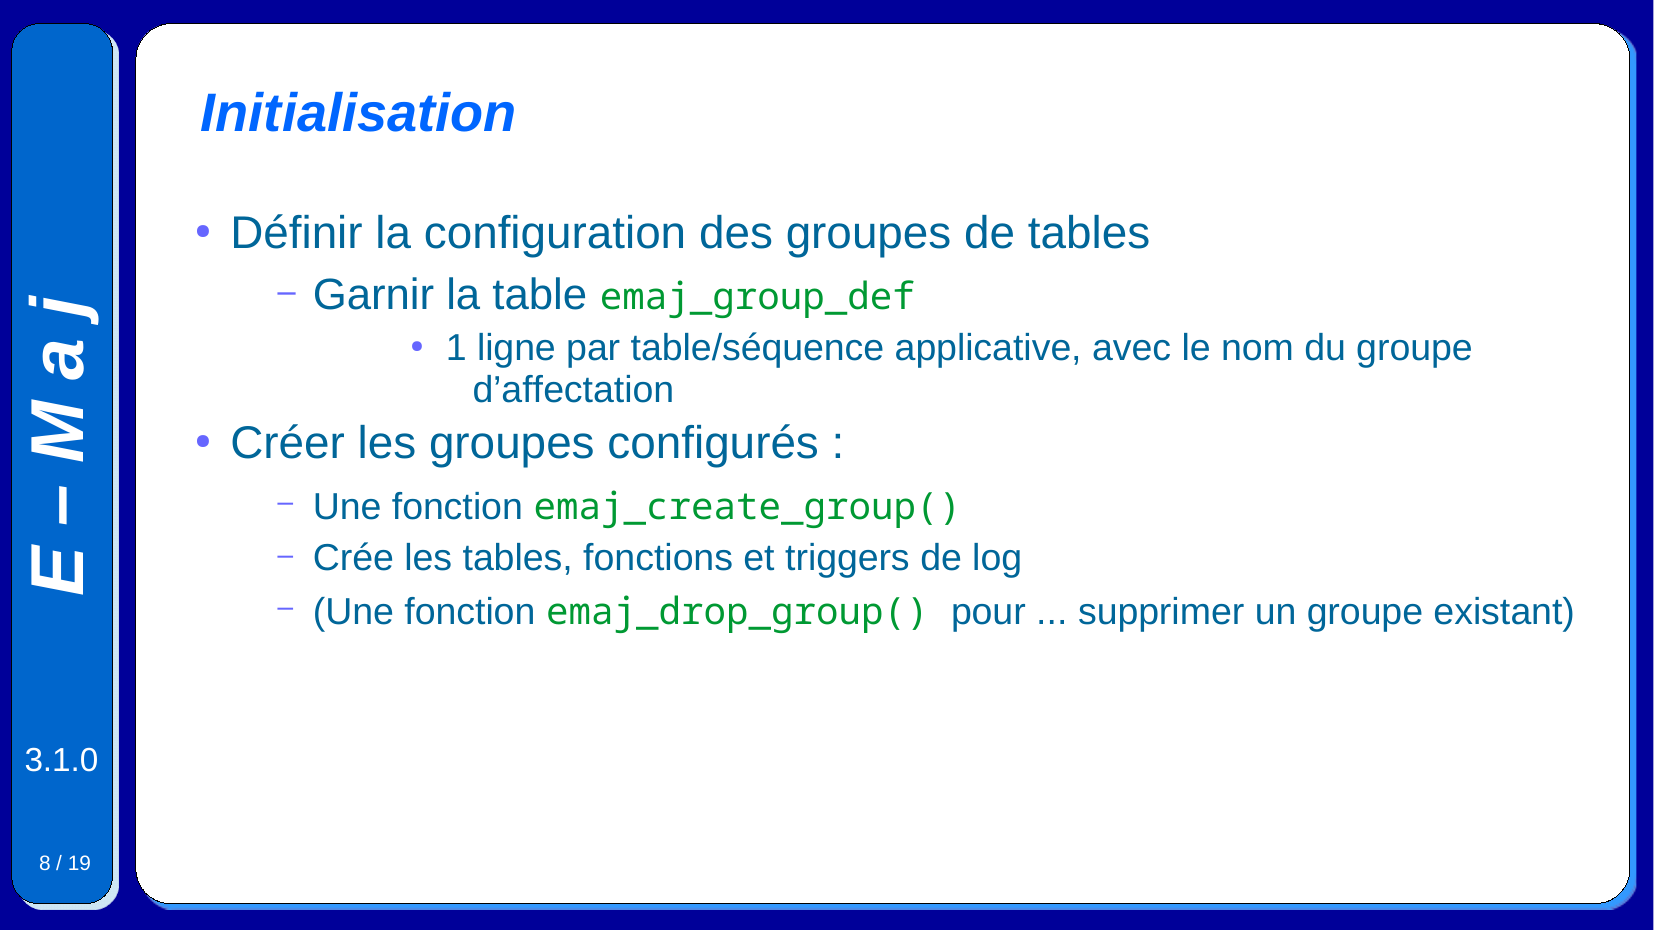

# Initialisation
Définir la configuration des groupes de tables
Garnir la table emaj_group_def
1 ligne par table/séquence applicative, avec le nom du groupe d’affectation
Créer les groupes configurés :
Une fonction emaj_create_group()
Crée les tables, fonctions et triggers de log
(Une fonction emaj_drop_group() pour ... supprimer un groupe existant)